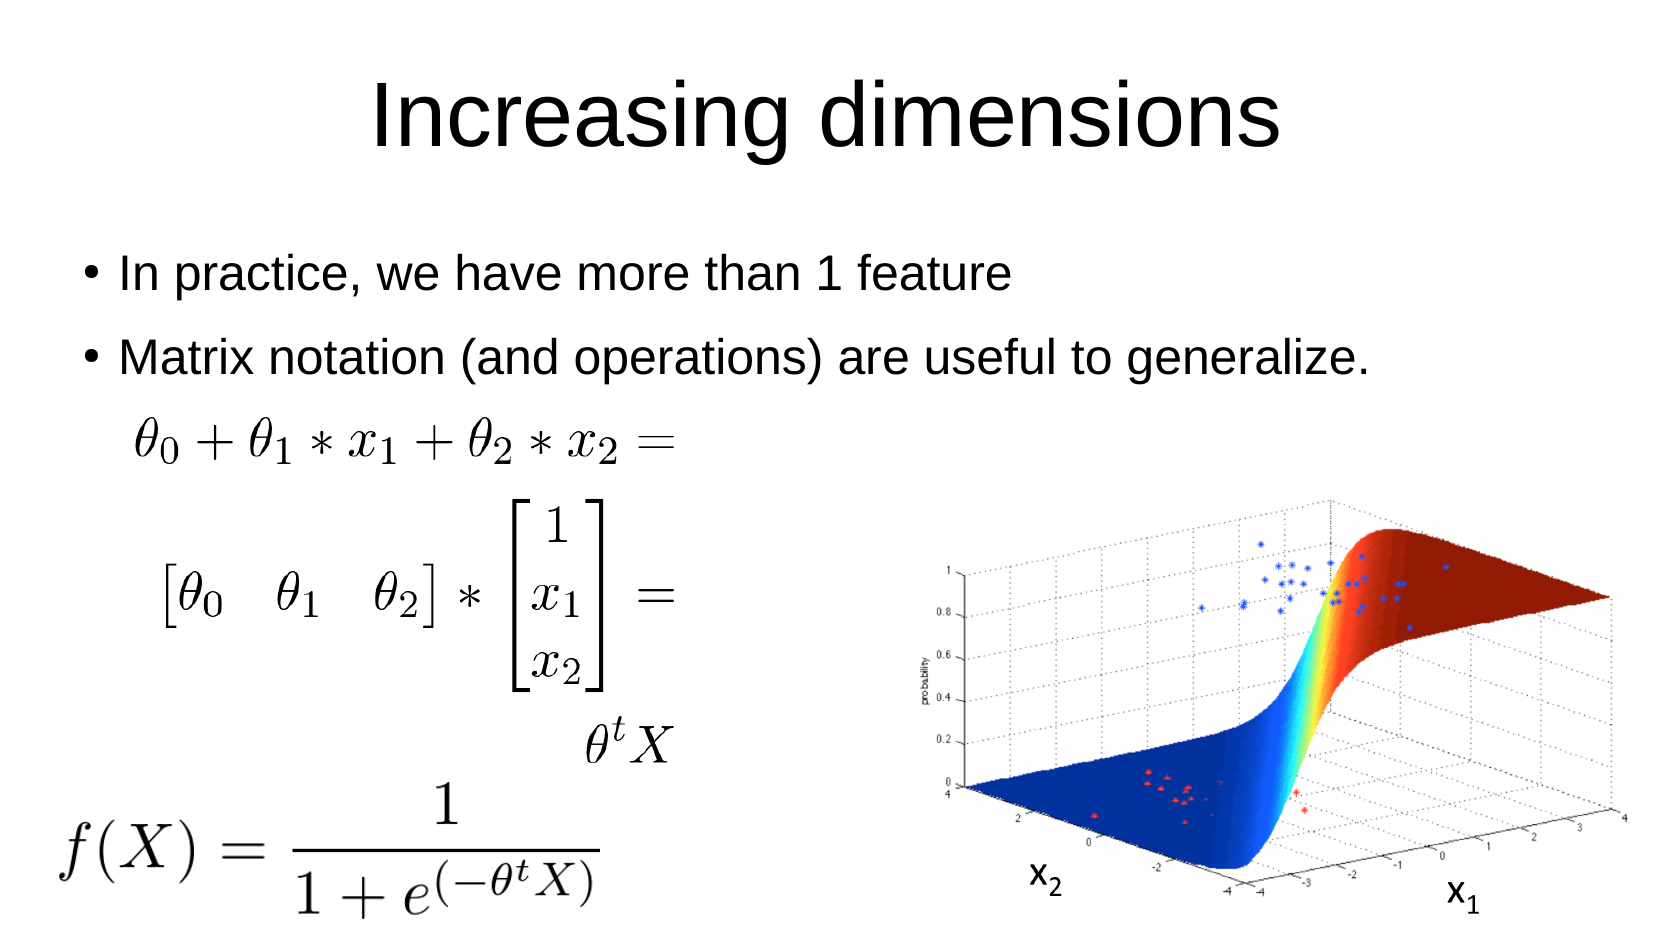

# Increasing dimensions
In practice, we have more than 1 feature
Matrix notation (and operations) are useful to generalize.